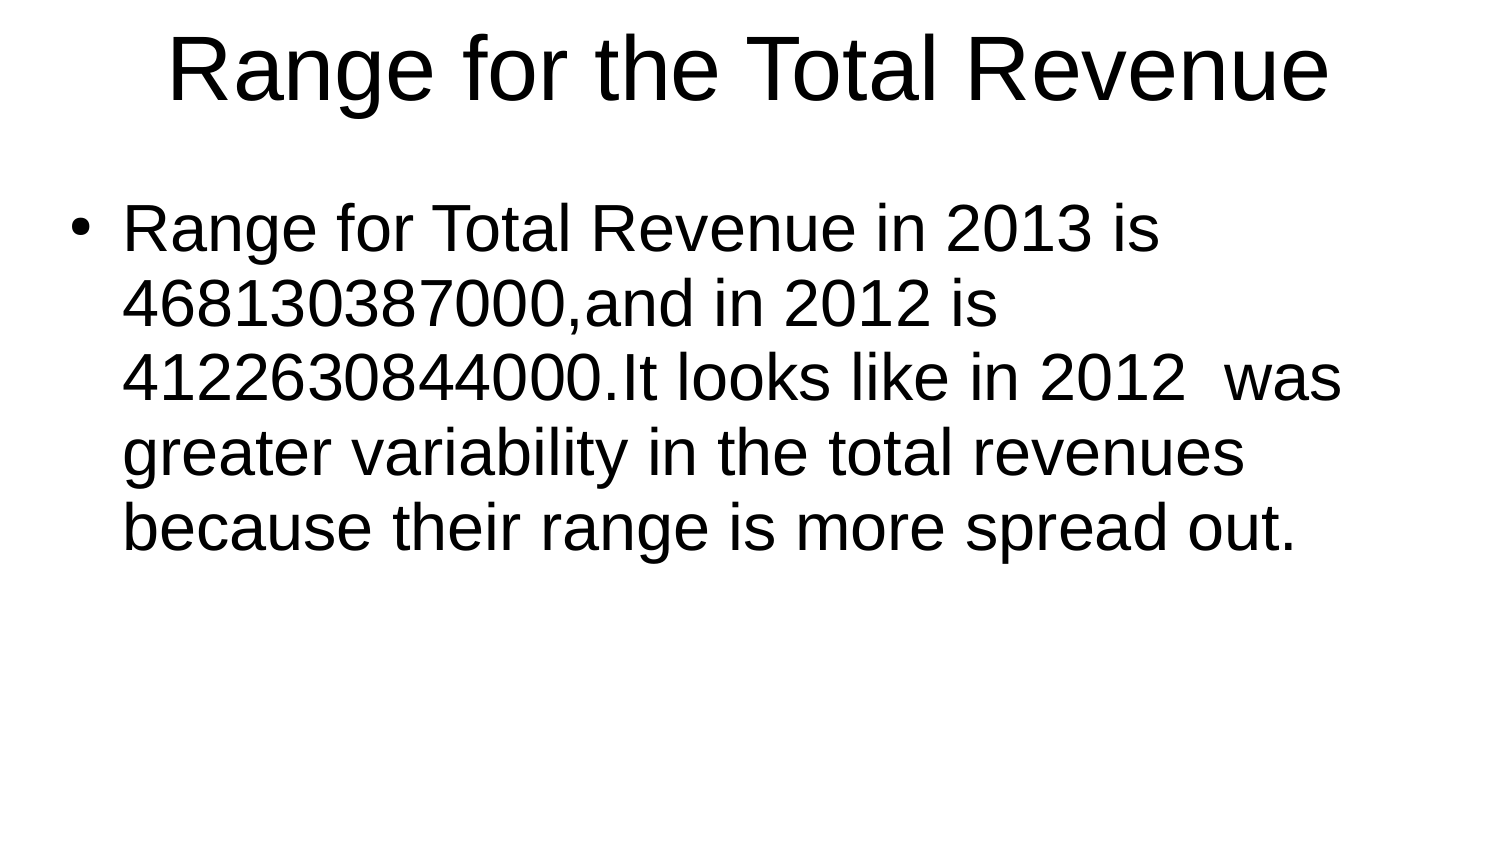

# Range for the Total Revenue
Range for Total Revenue in 2013 is 468130387000,and in 2012 is 4122630844000.It looks like in 2012 was greater variability in the total revenues because their range is more spread out.